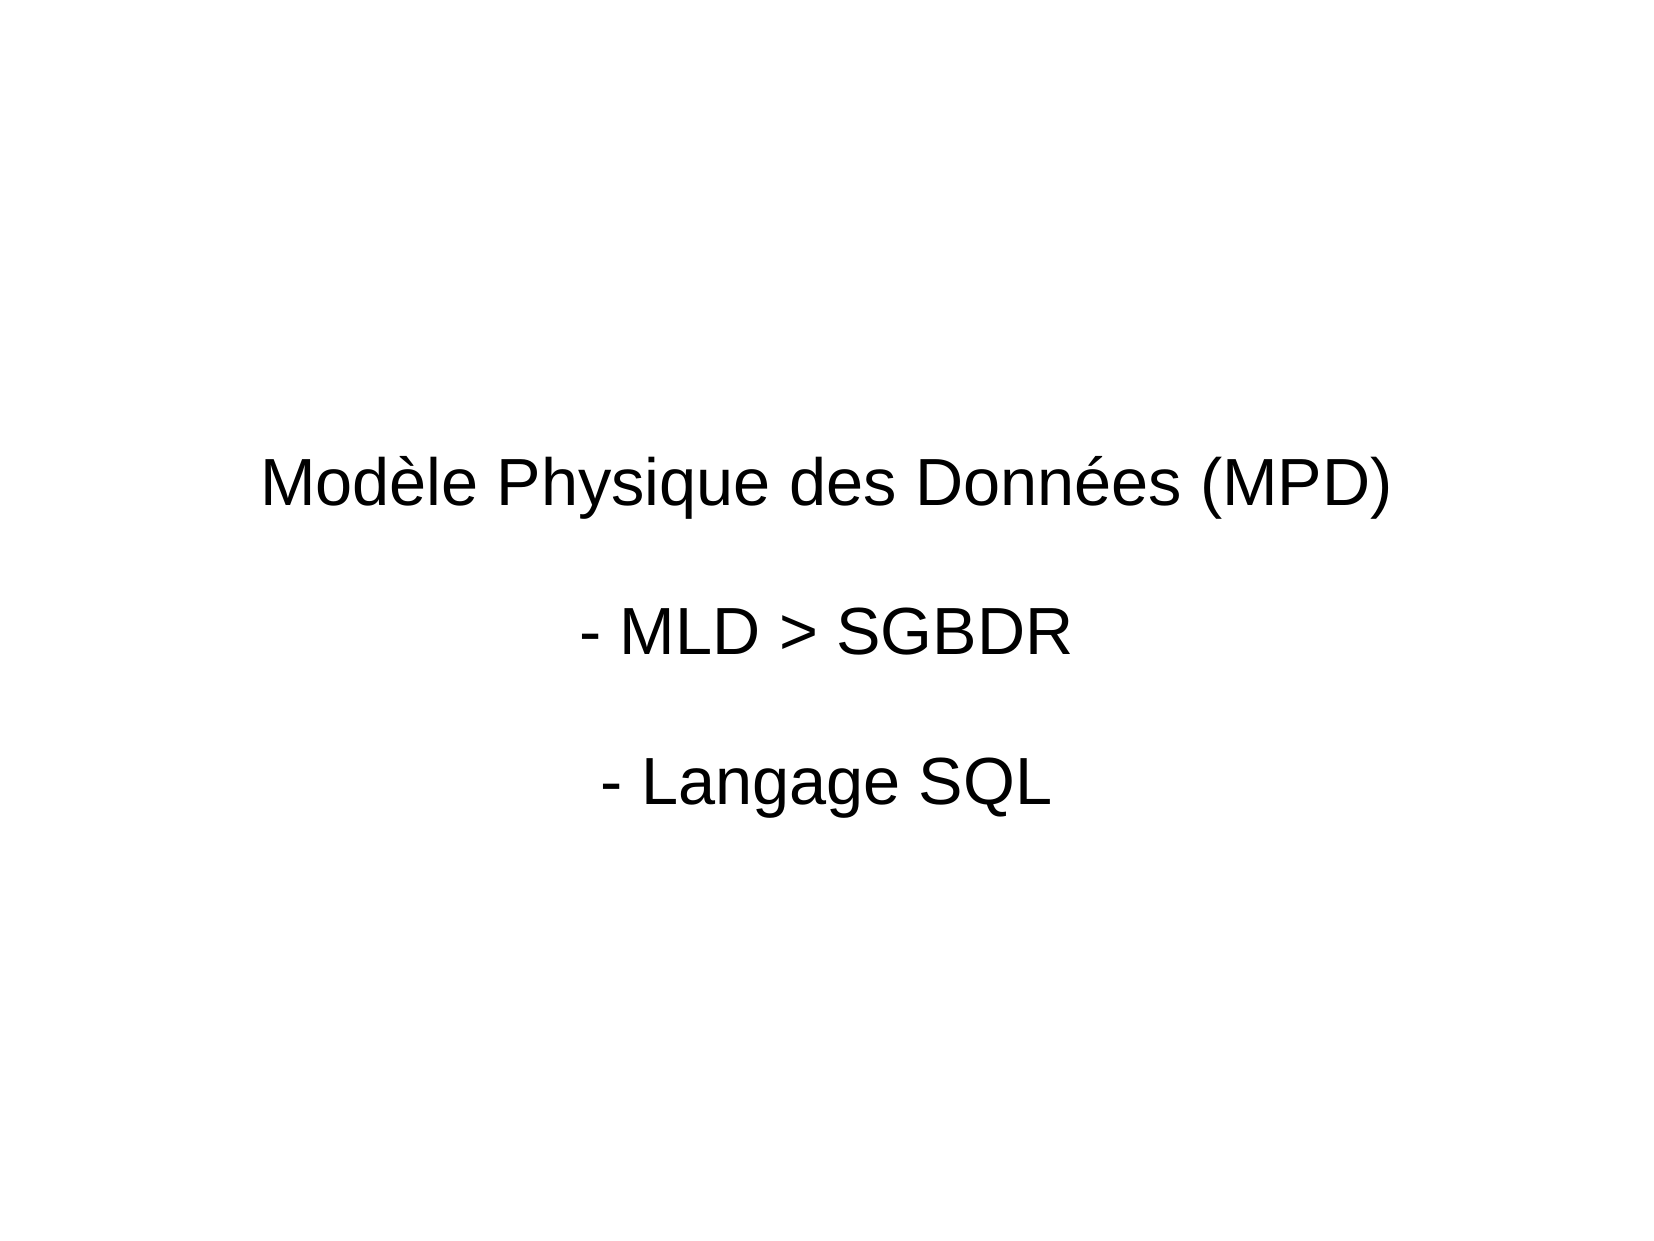

# Modèle Physique des Données (MPD)
- MLD > SGBDR
- Langage SQL